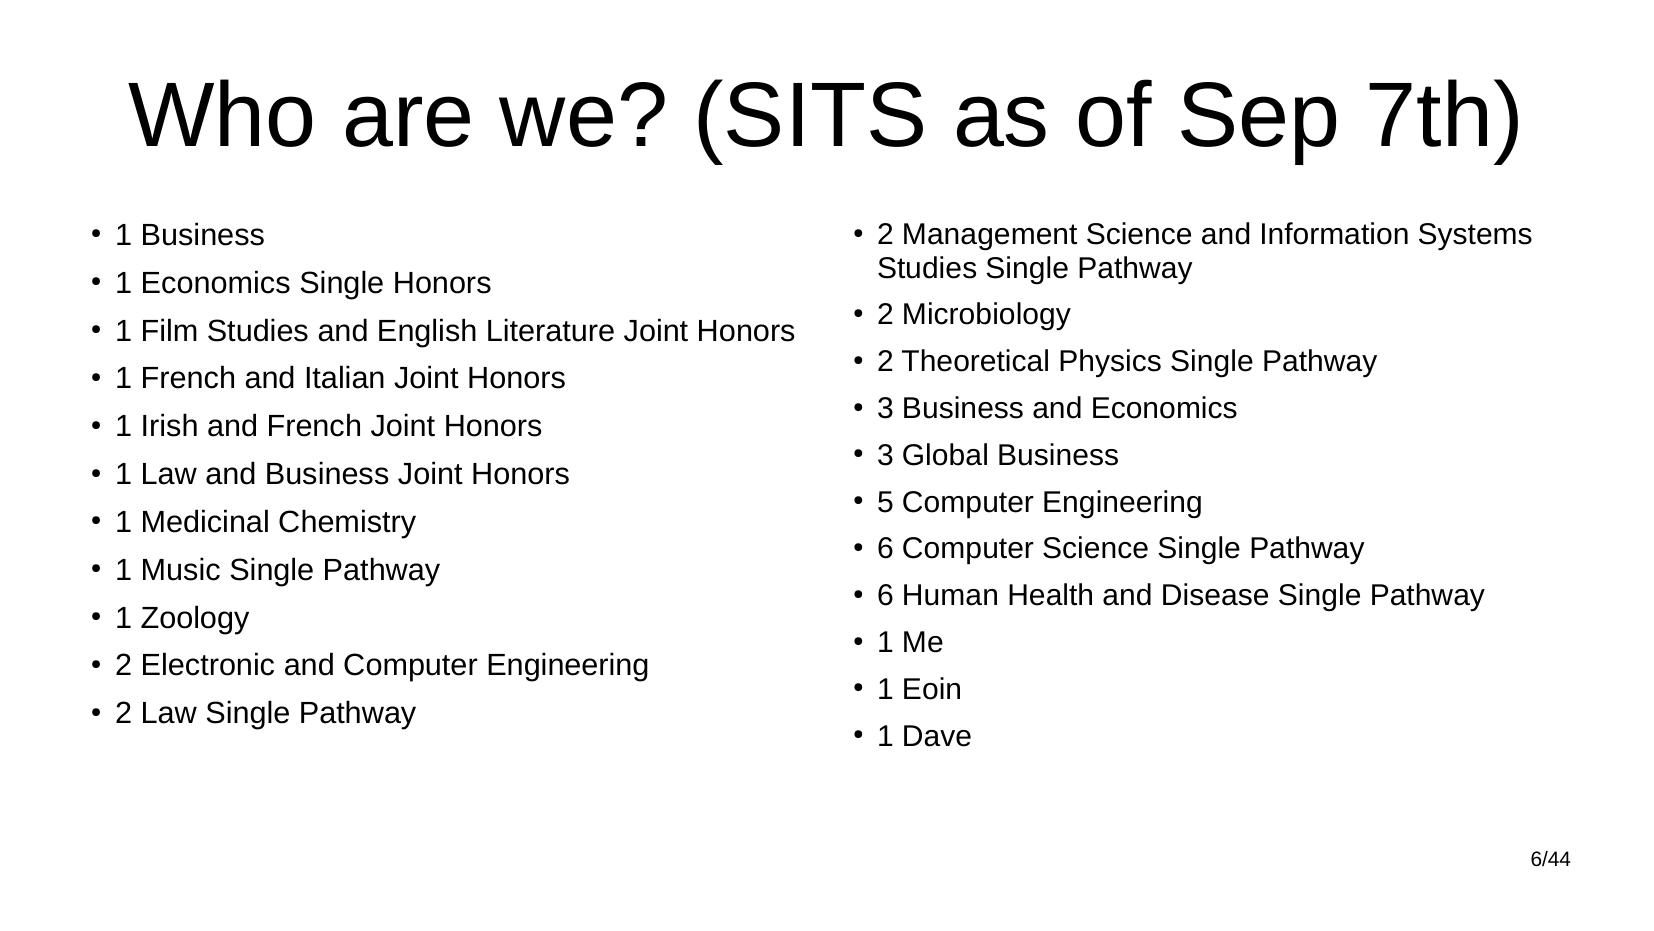

# Who are we? (SITS as of Sep 7th)
1 Business
1 Economics Single Honors
1 Film Studies and English Literature Joint Honors
1 French and Italian Joint Honors
1 Irish and French Joint Honors
1 Law and Business Joint Honors
1 Medicinal Chemistry
1 Music Single Pathway
1 Zoology
2 Electronic and Computer Engineering
2 Law Single Pathway
2 Management Science and Information Systems Studies Single Pathway
2 Microbiology
2 Theoretical Physics Single Pathway
3 Business and Economics
3 Global Business
5 Computer Engineering
6 Computer Science Single Pathway
6 Human Health and Disease Single Pathway
1 Me
1 Eoin
1 Dave
6